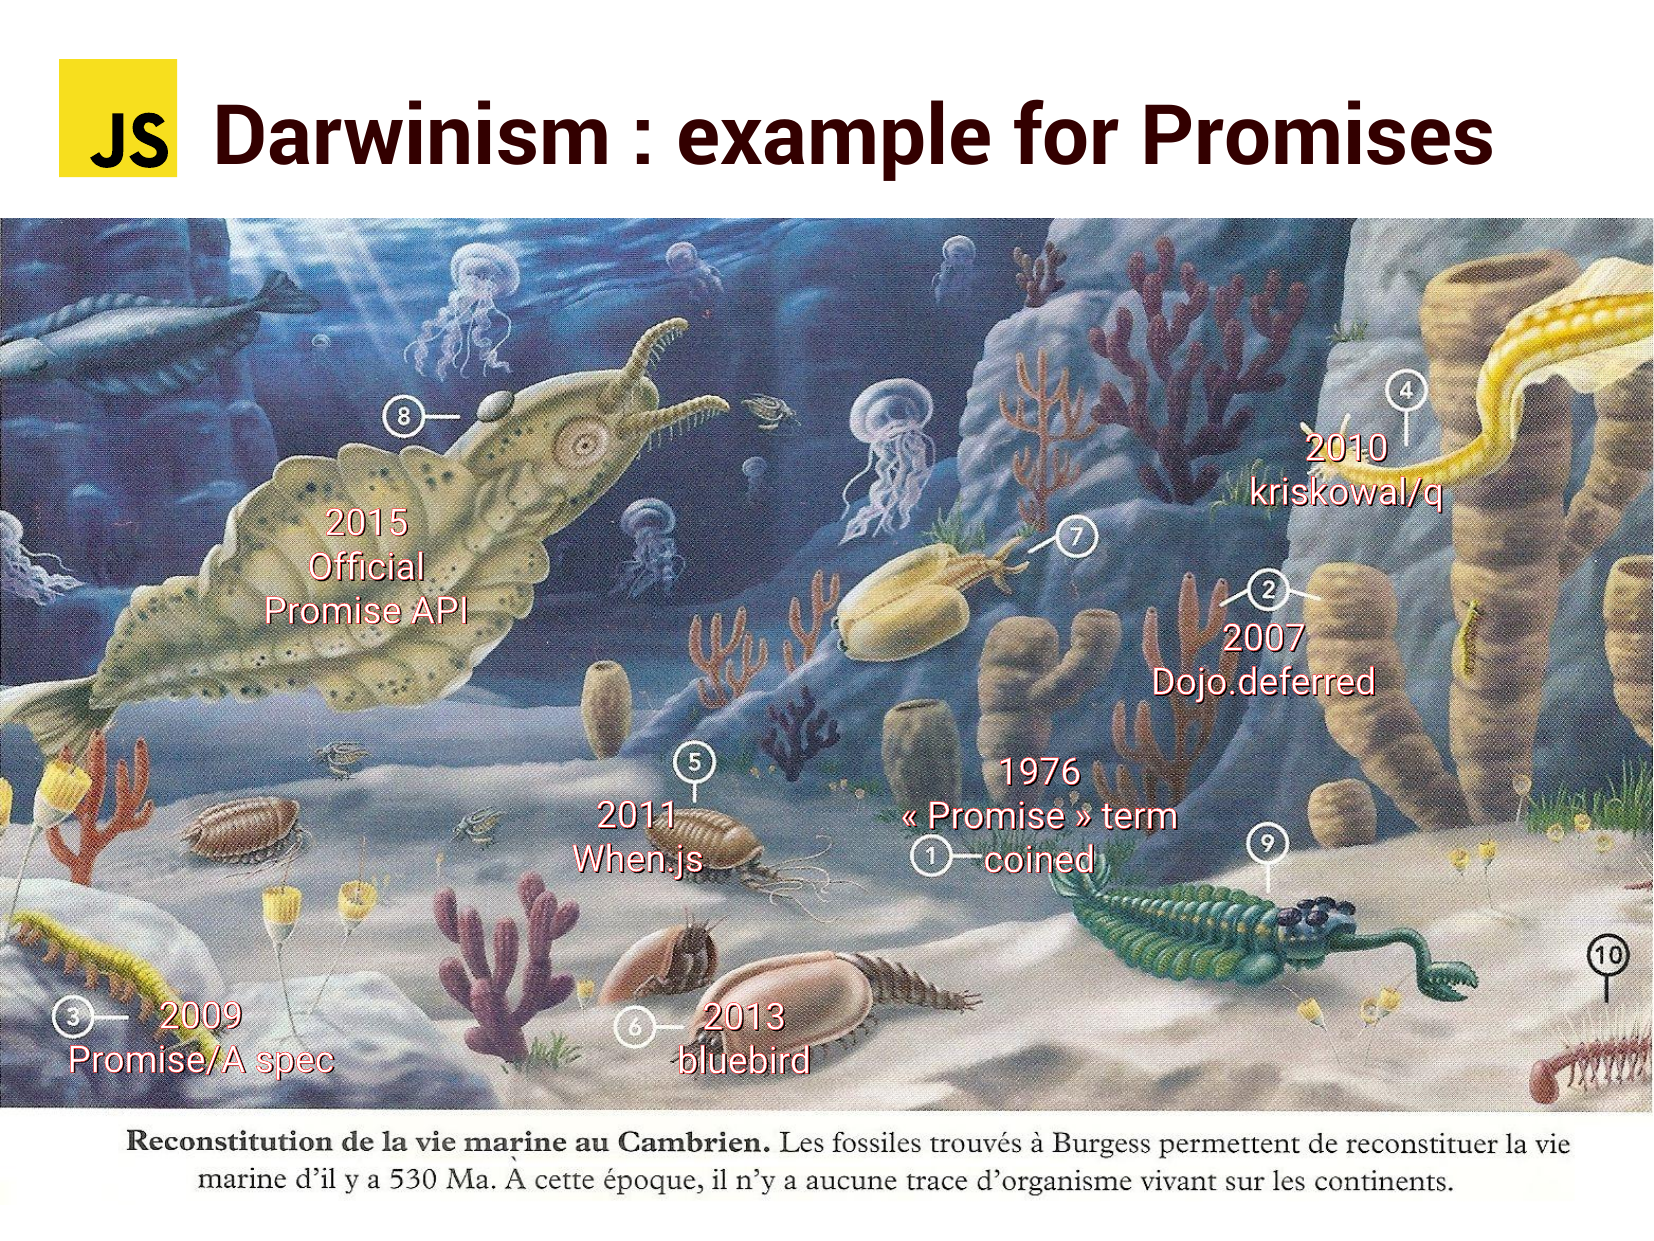

# Darwinism : example for Promises
2010
kriskowal/q
2015
Official Promise API
2007
Dojo.deferred
1976
« Promise » term coined
2011
When.js
2009
Promise/A spec
2013
bluebird